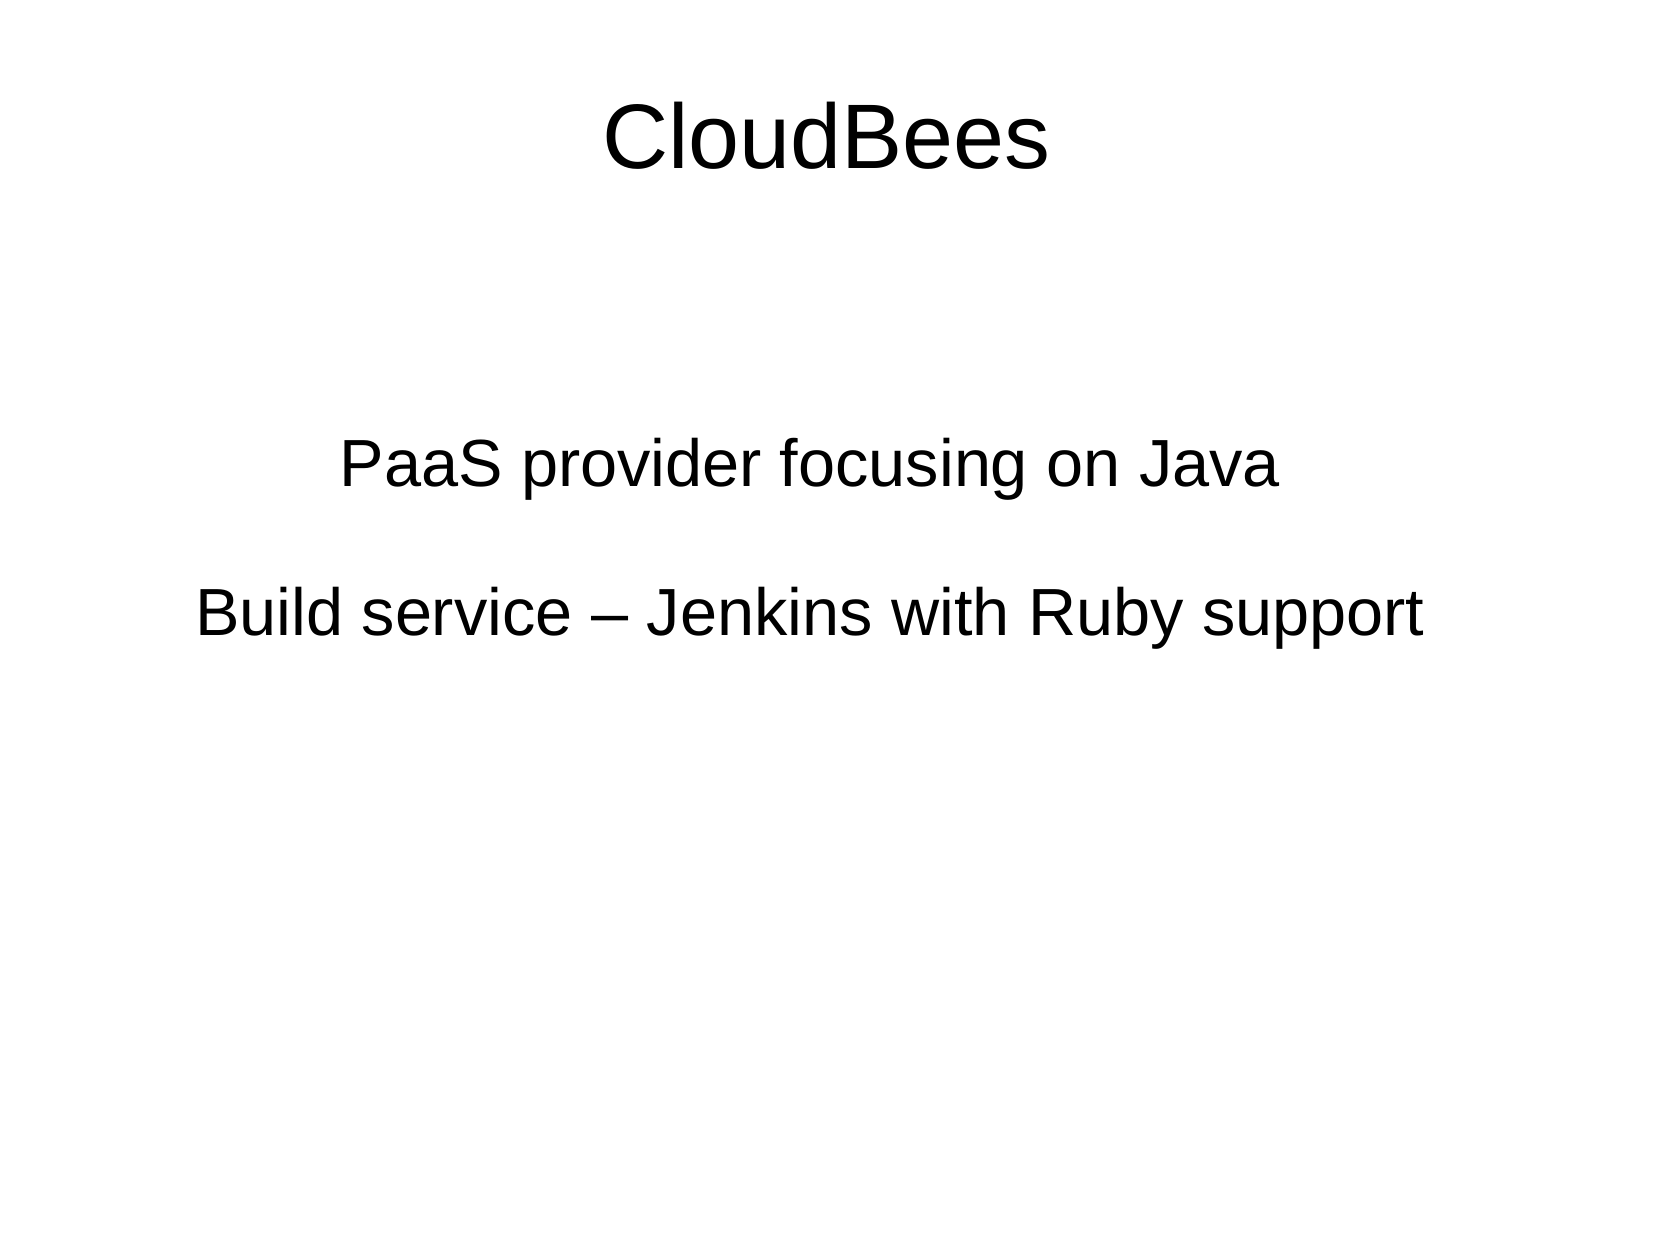

# CloudBees
PaaS provider focusing on Java
Build service – Jenkins with Ruby support